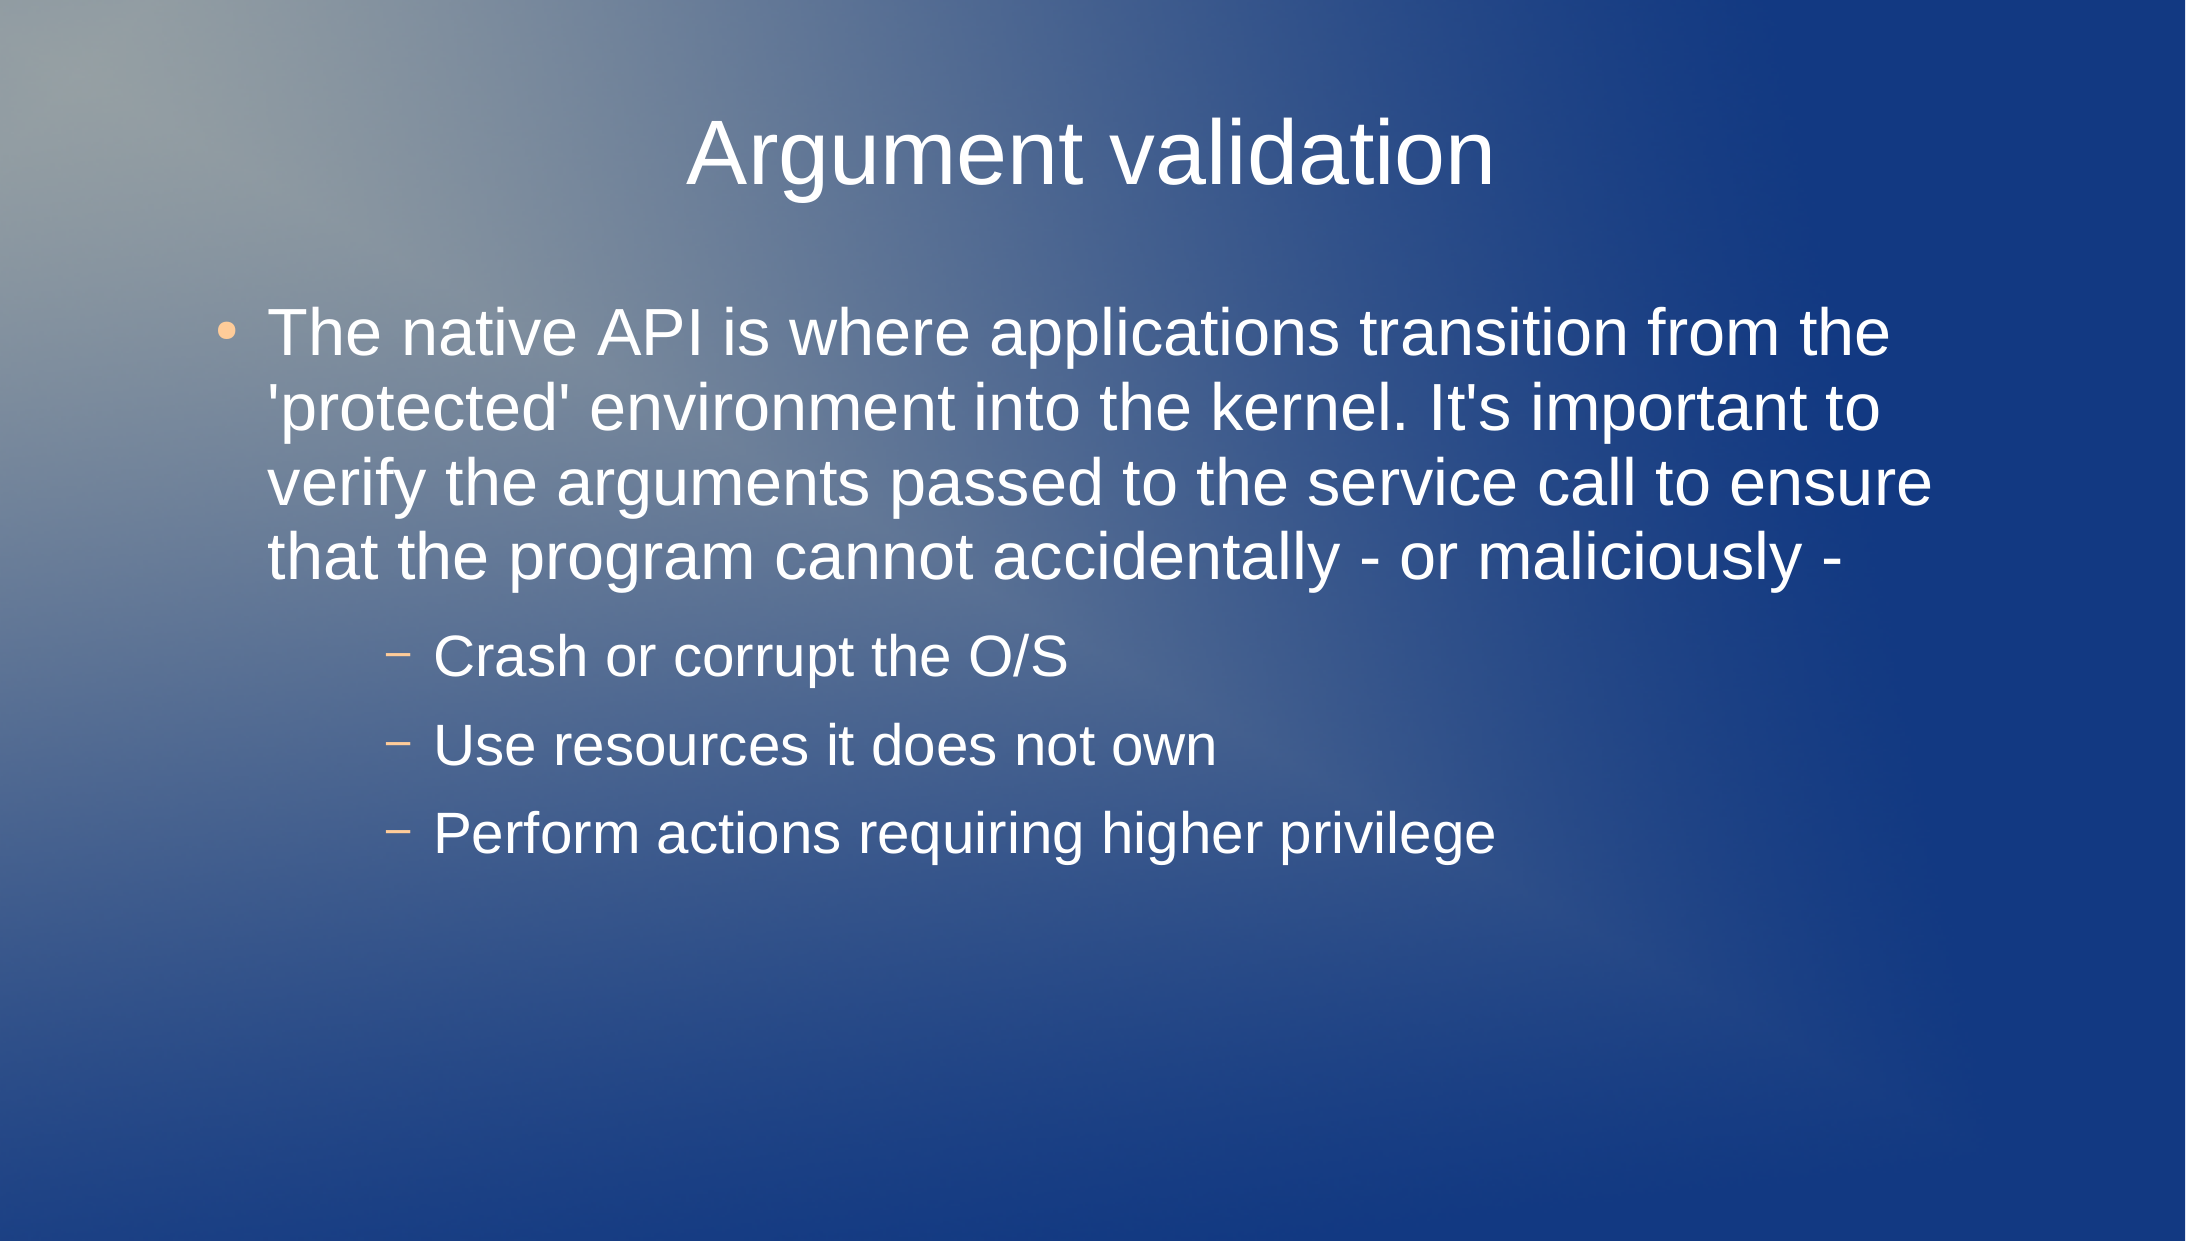

# Argument validation
The native API is where applications transition from the 'protected' environment into the kernel. It's important to verify the arguments passed to the service call to ensure that the program cannot accidentally - or maliciously -
Crash or corrupt the O/S
Use resources it does not own
Perform actions requiring higher privilege